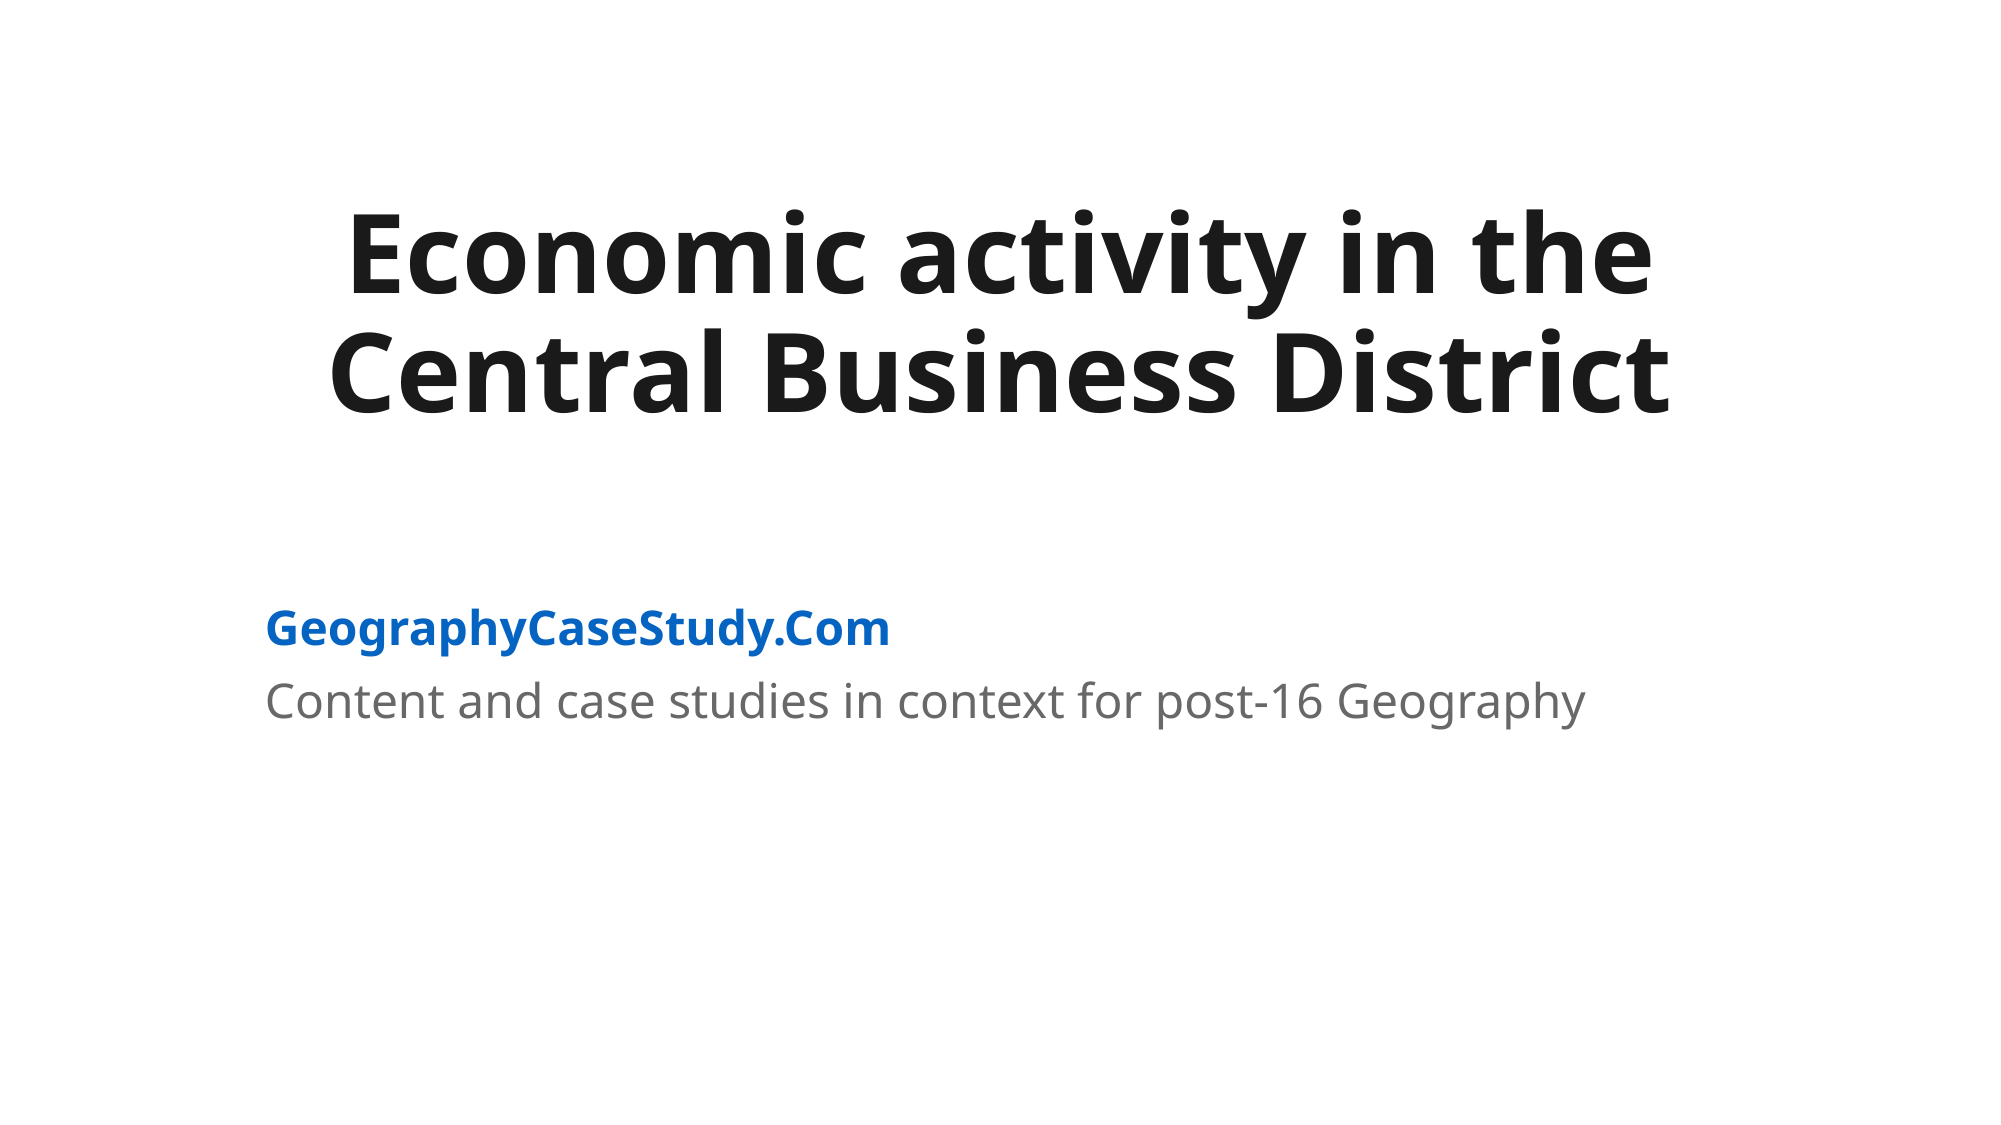

# Economic activity in the Central Business District
GeographyCaseStudy.Com
Content and case studies in context for post-16 Geography